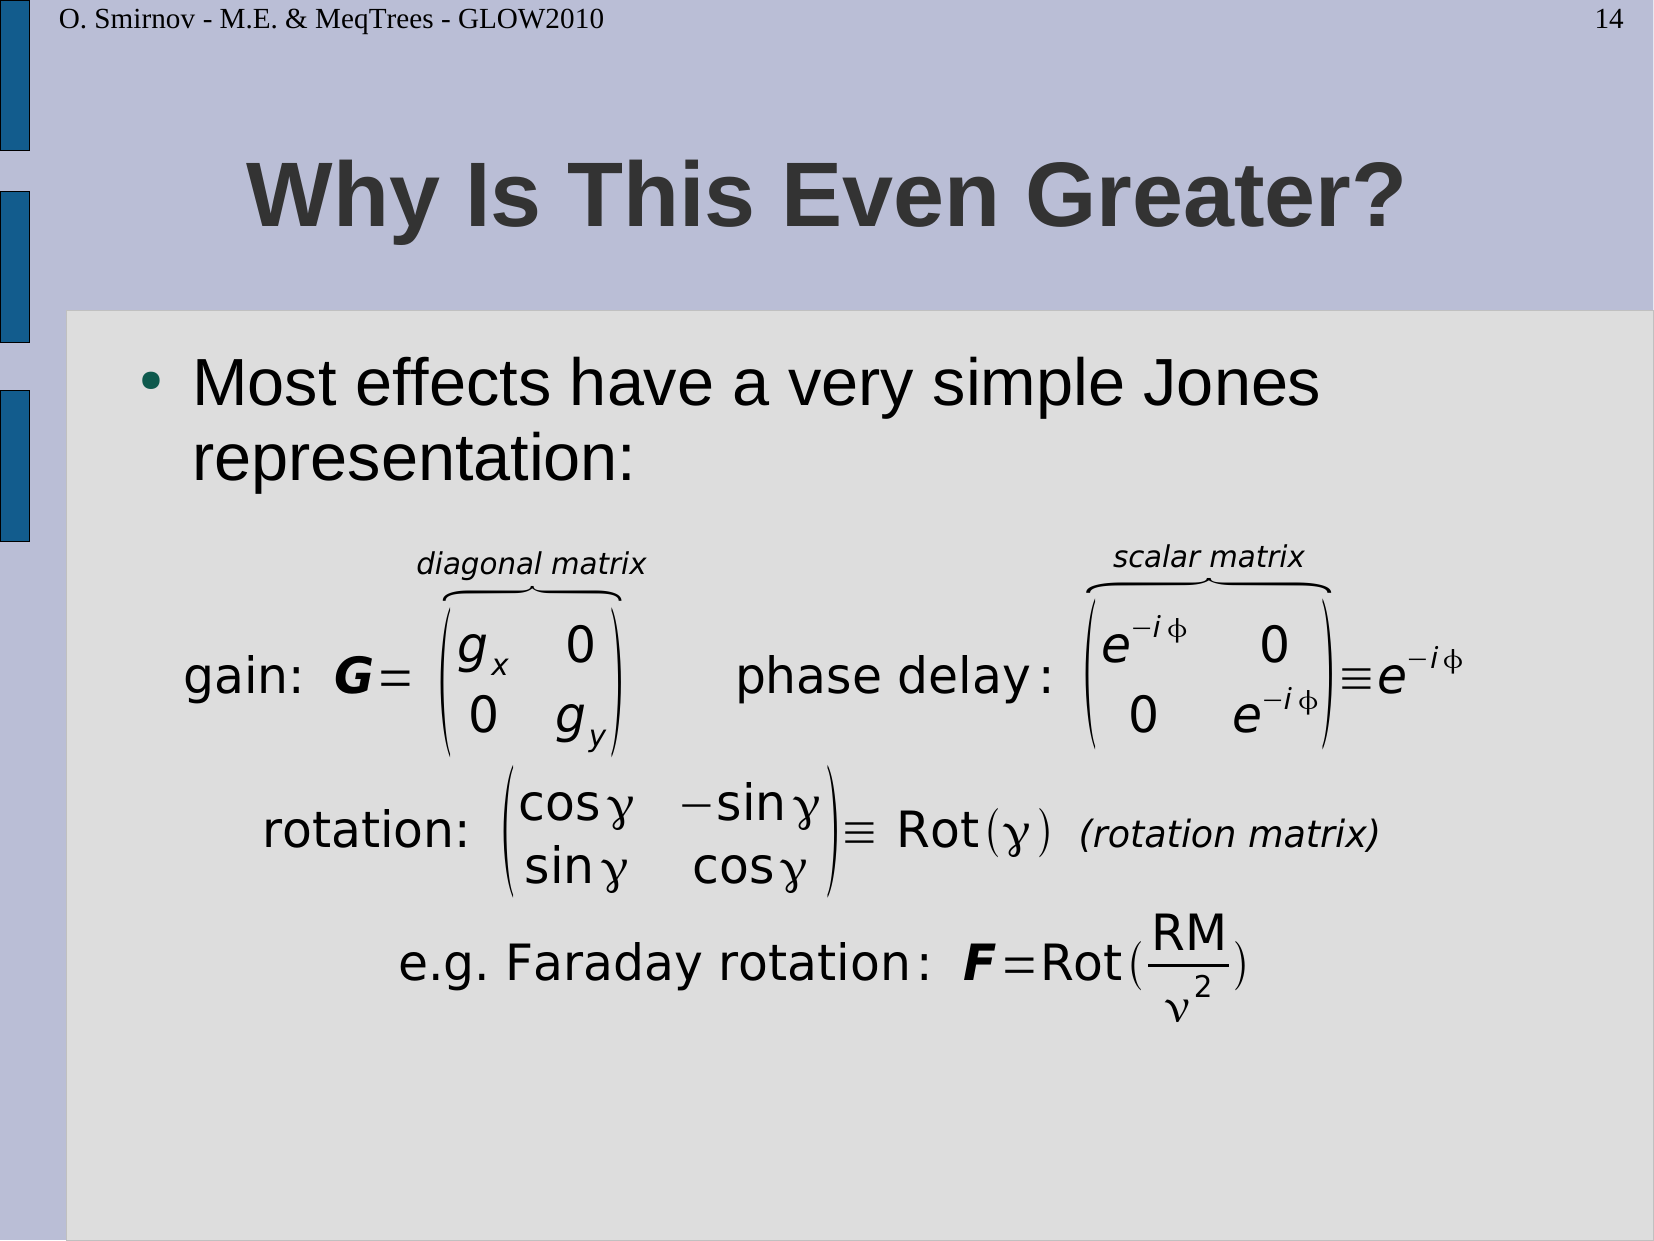

O. Smirnov - M.E. & MeqTrees - GLOW2010
14
# Why Is This Even Greater?
Most effects have a very simple Jones representation: